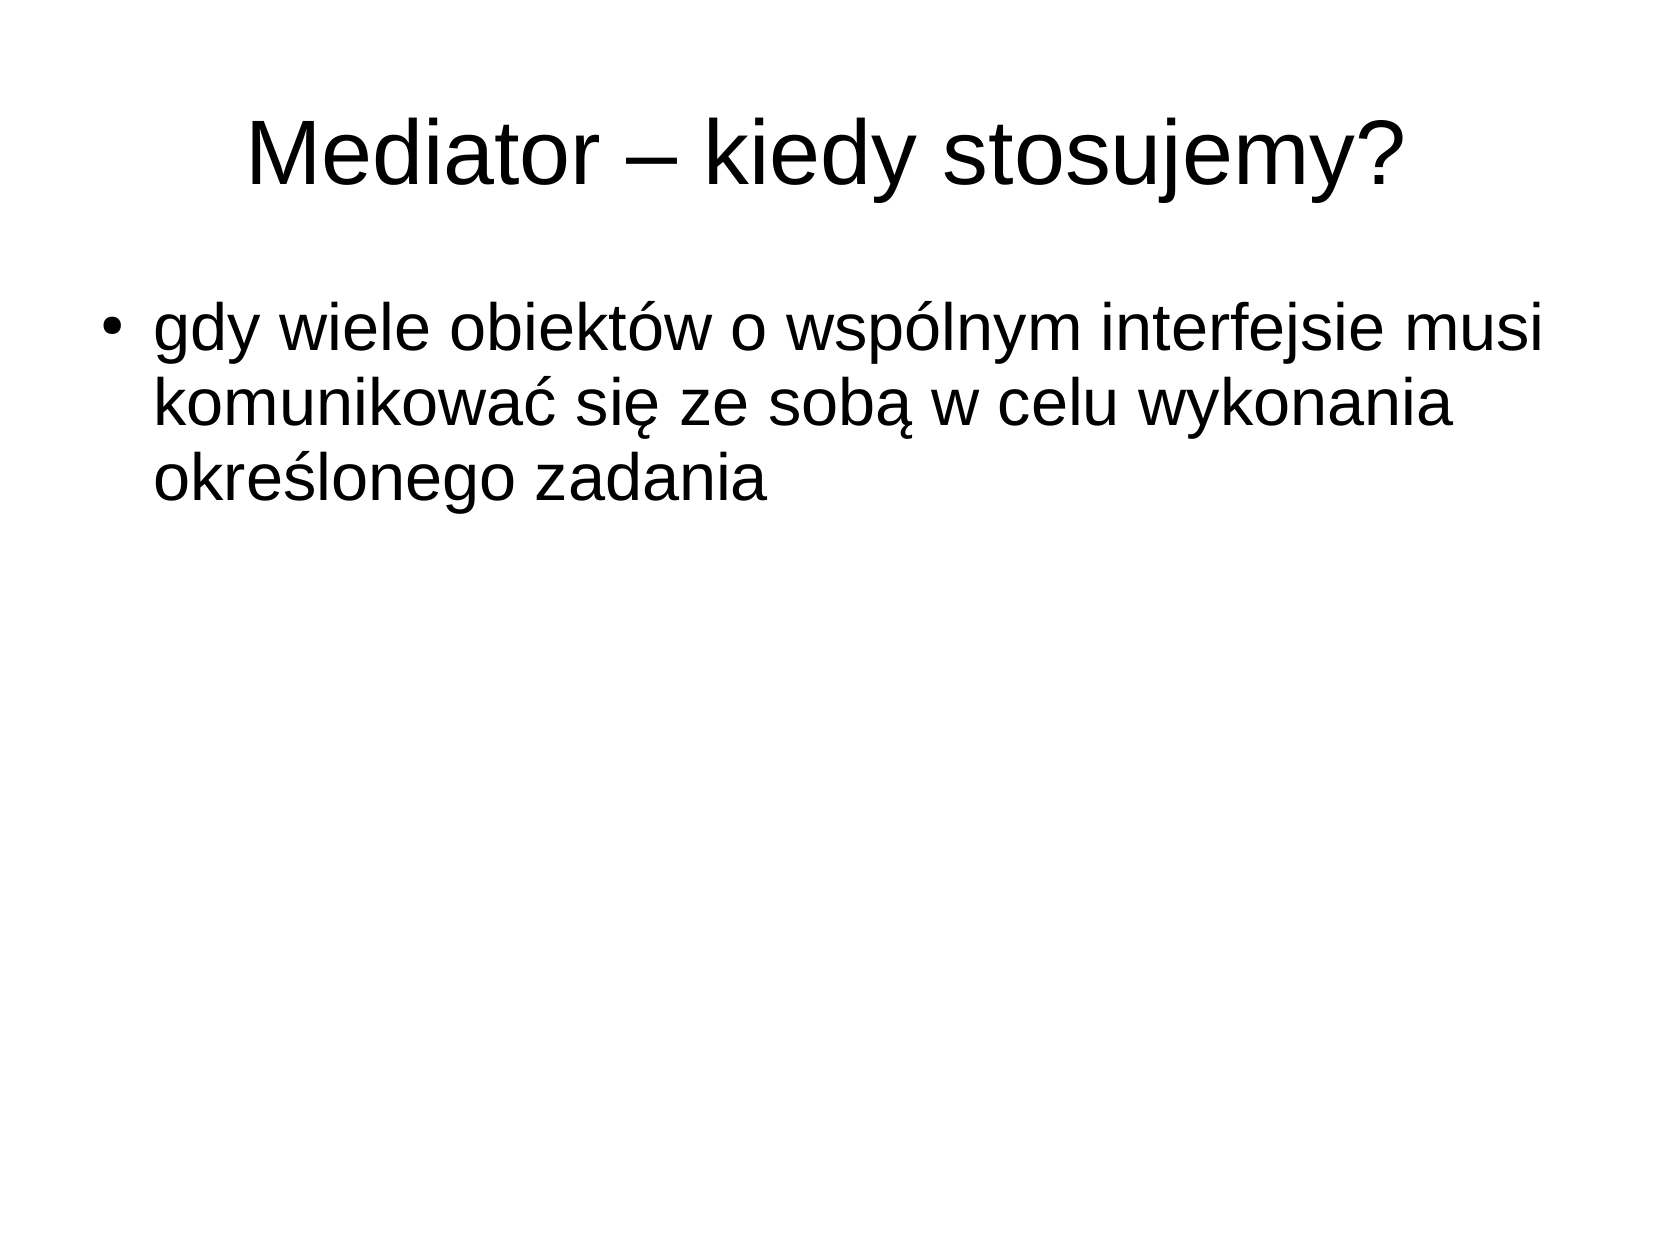

# Mediator – kiedy stosujemy?
gdy wiele obiektów o wspólnym interfejsie musi komunikować się ze sobą w celu wykonania określonego zadania